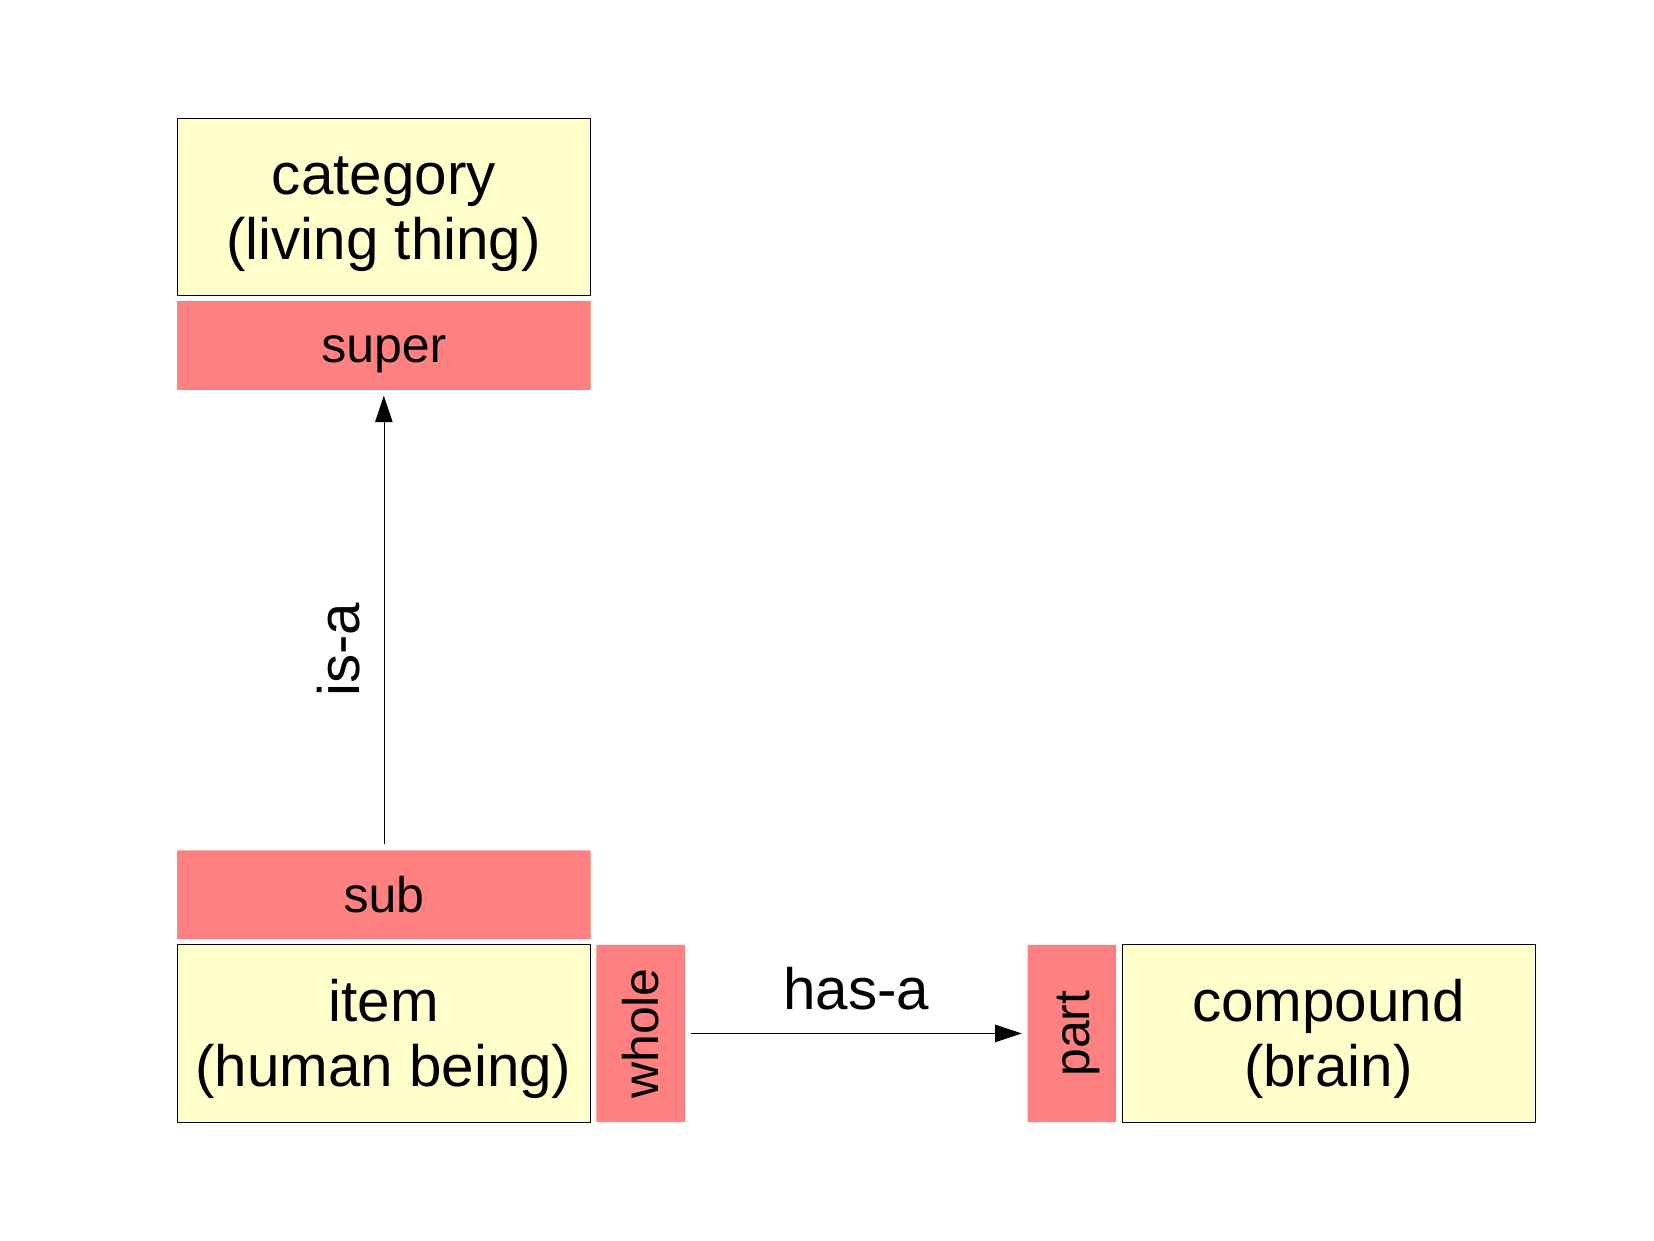

category
(living thing)
super
is-a
sub
item
(human being)
has-a
compound
(brain)
whole
part